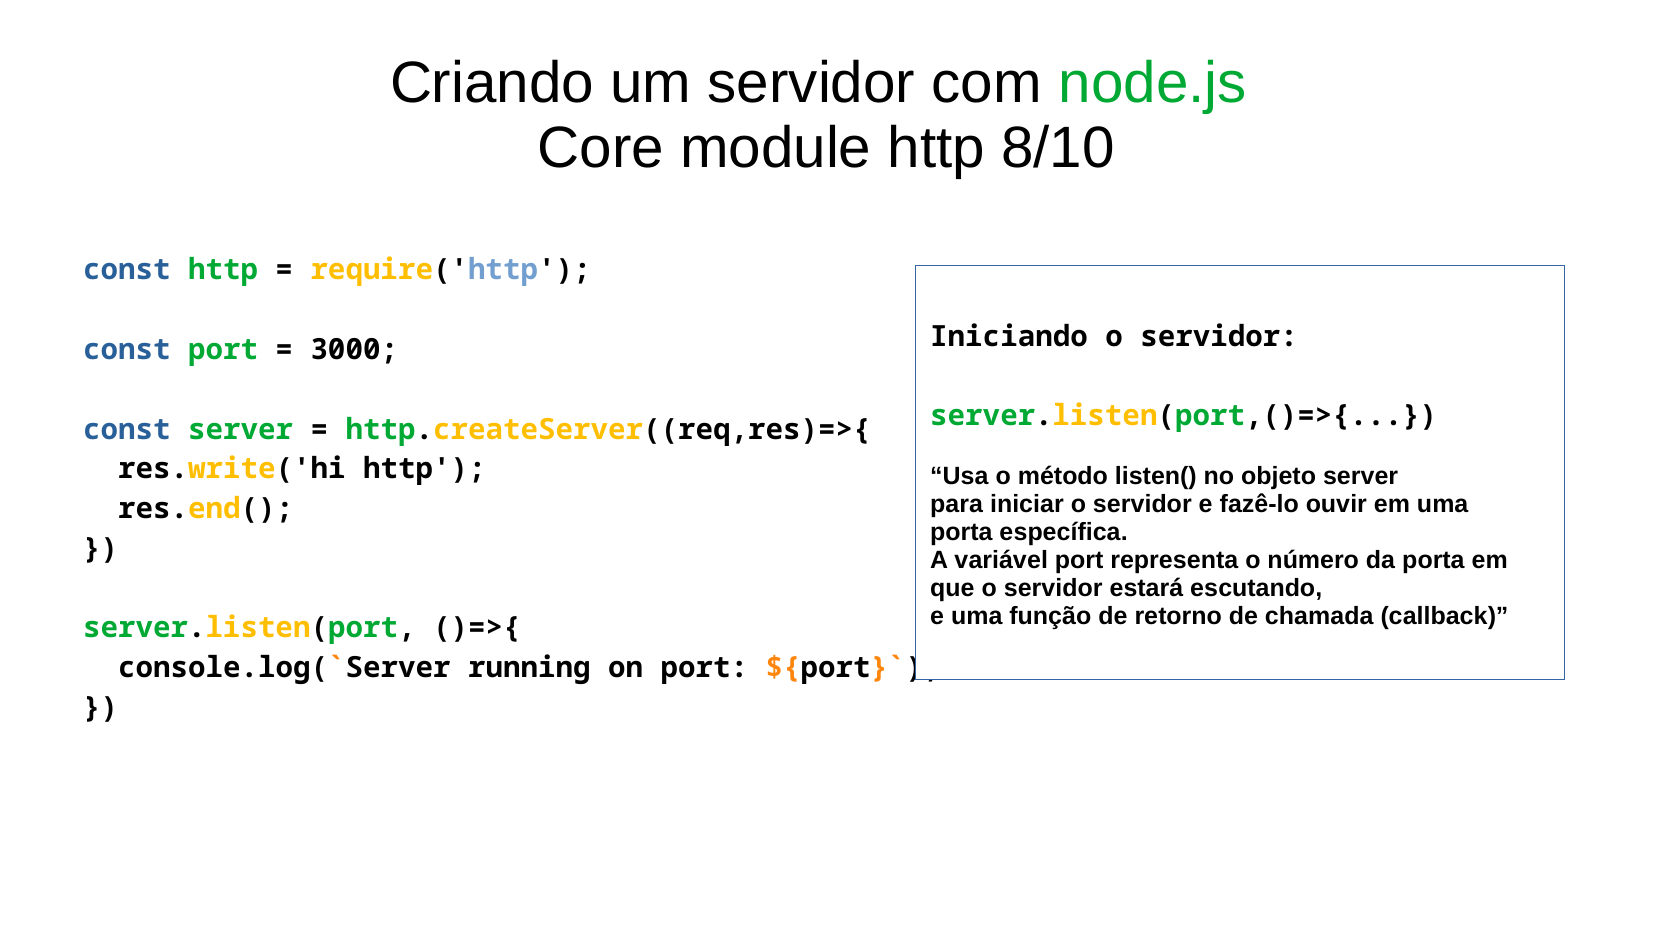

# Criando um servidor com node.js Core module http 8/10
const http = require('http');
const port = 3000;
const server = http.createServer((req,res)=>{
 res.write('hi http');
 res.end();
})
server.listen(port, ()=>{
 console.log(`Server running on port: ${port}`);
})
Iniciando o servidor:
server.listen(port,()=>{...})
“Usa o método listen() no objeto server
para iniciar o servidor e fazê-lo ouvir em uma
porta específica.
A variável port representa o número da porta em
que o servidor estará escutando,
e uma função de retorno de chamada (callback)”